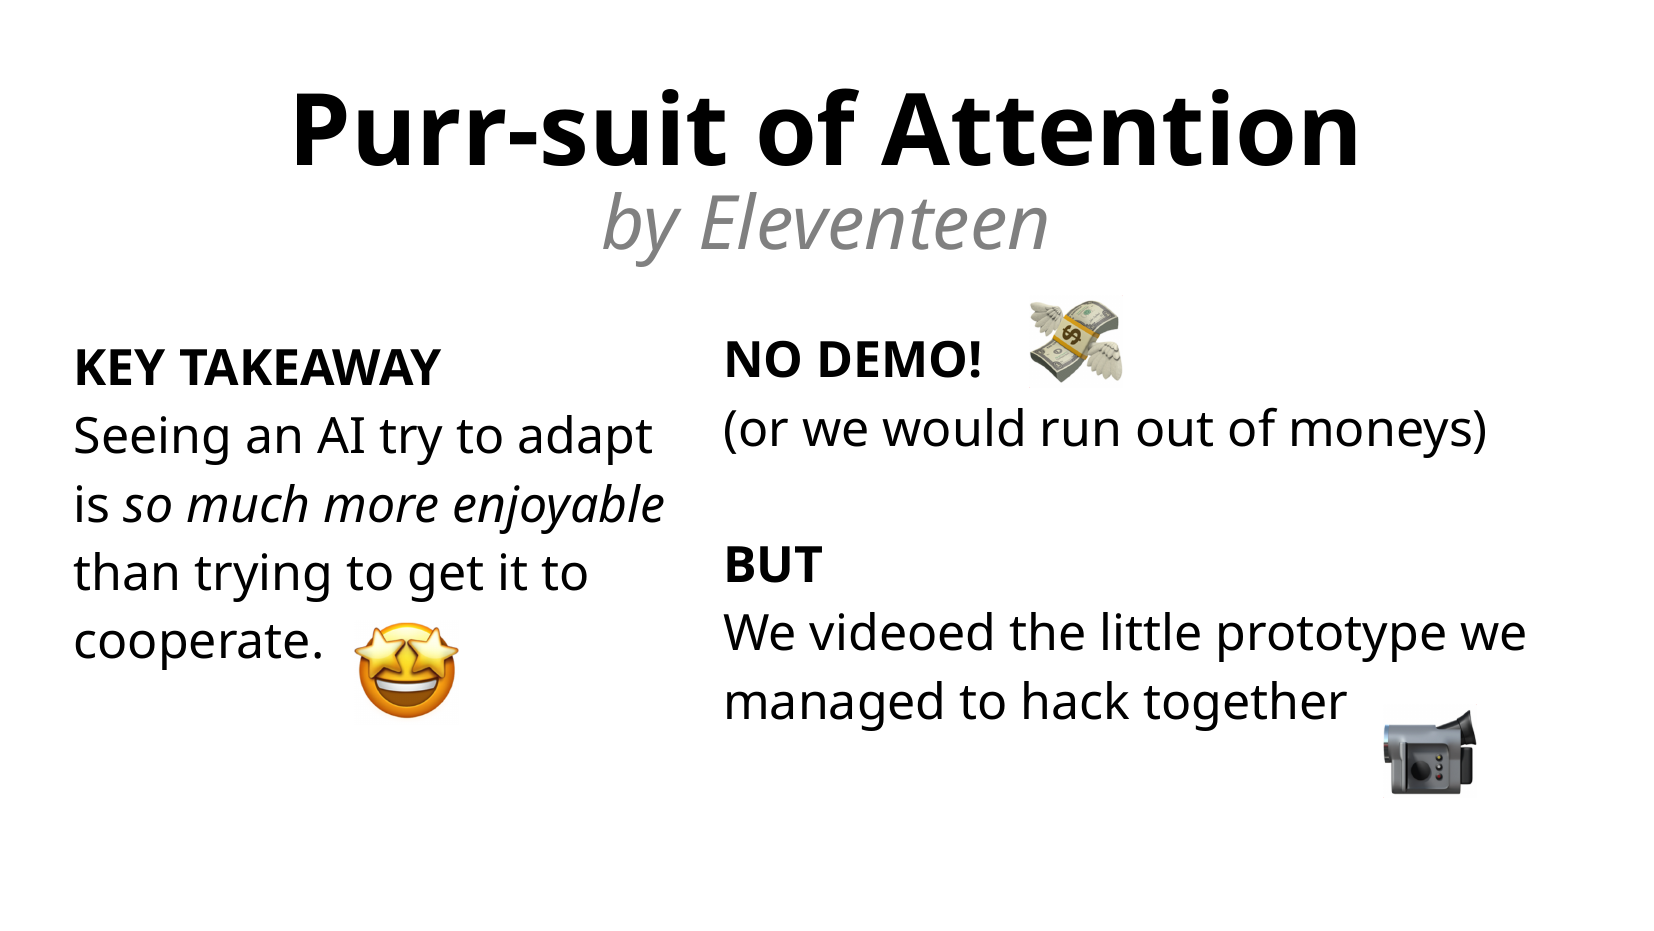

Purr-suit of Attention
by Eleventeen
NO DEMO!
(or we would run out of moneys)
BUT
We videoed the little prototype we managed to hack together
KEY TAKEAWAY
Seeing an AI try to adapt
is so much more enjoyable
than trying to get it to
cooperate.